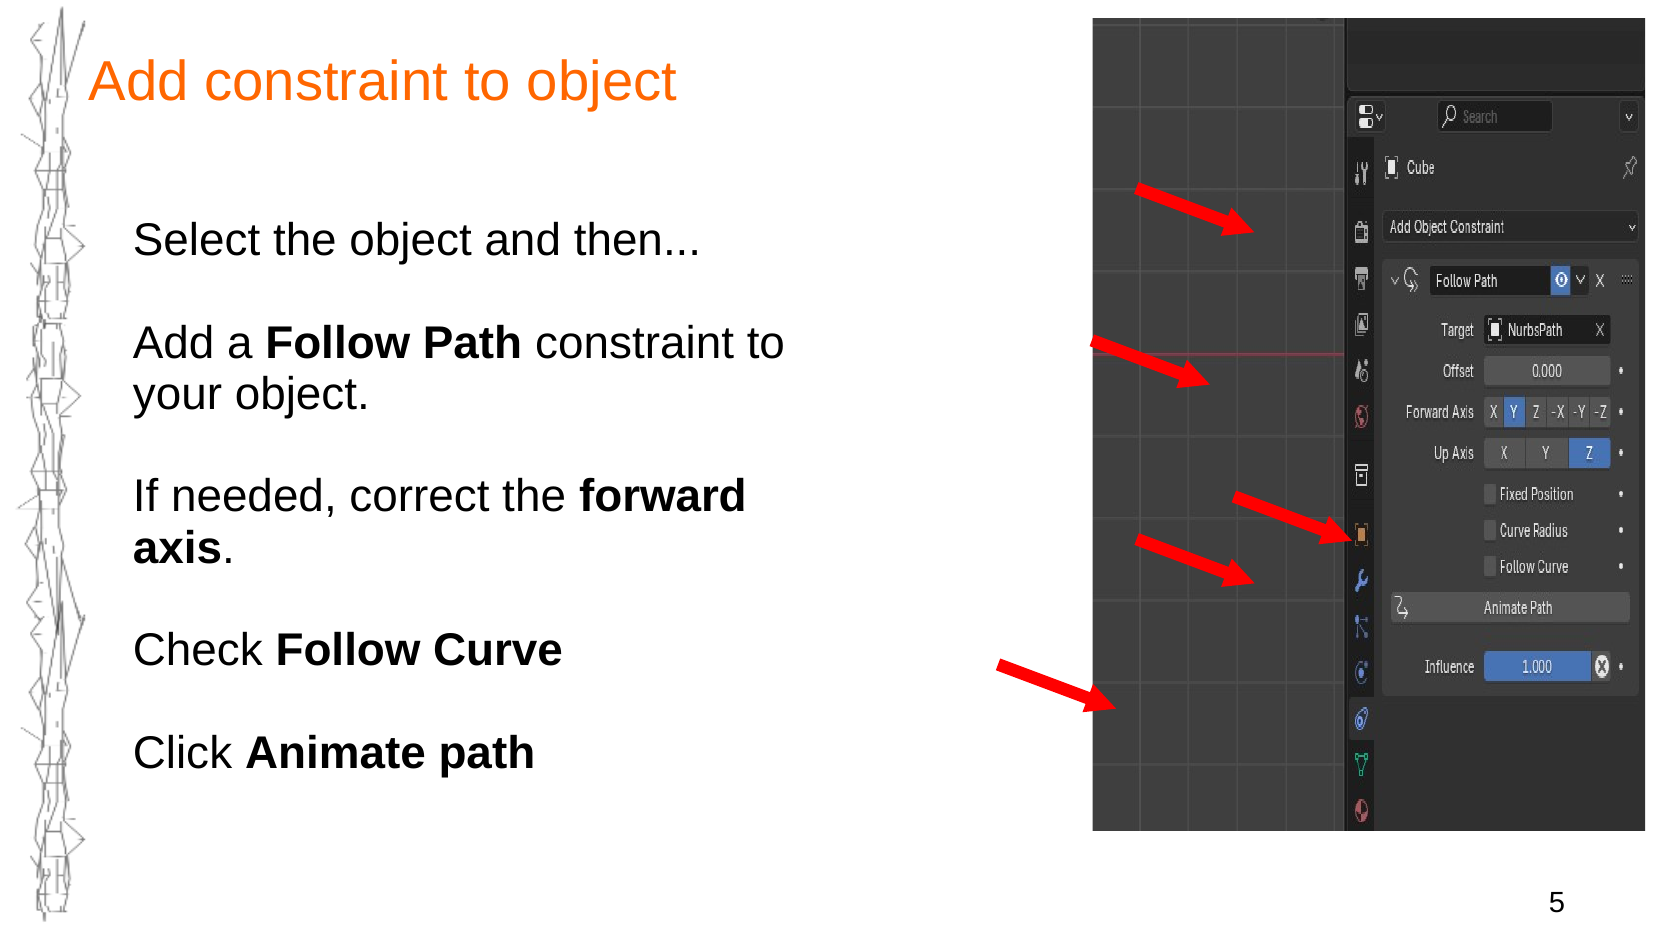

# Add constraint to object
Select the object and then...
Add a Follow Path constraint to your object.
If needed, correct the forward axis.
Check Follow Curve
Click Animate path
5